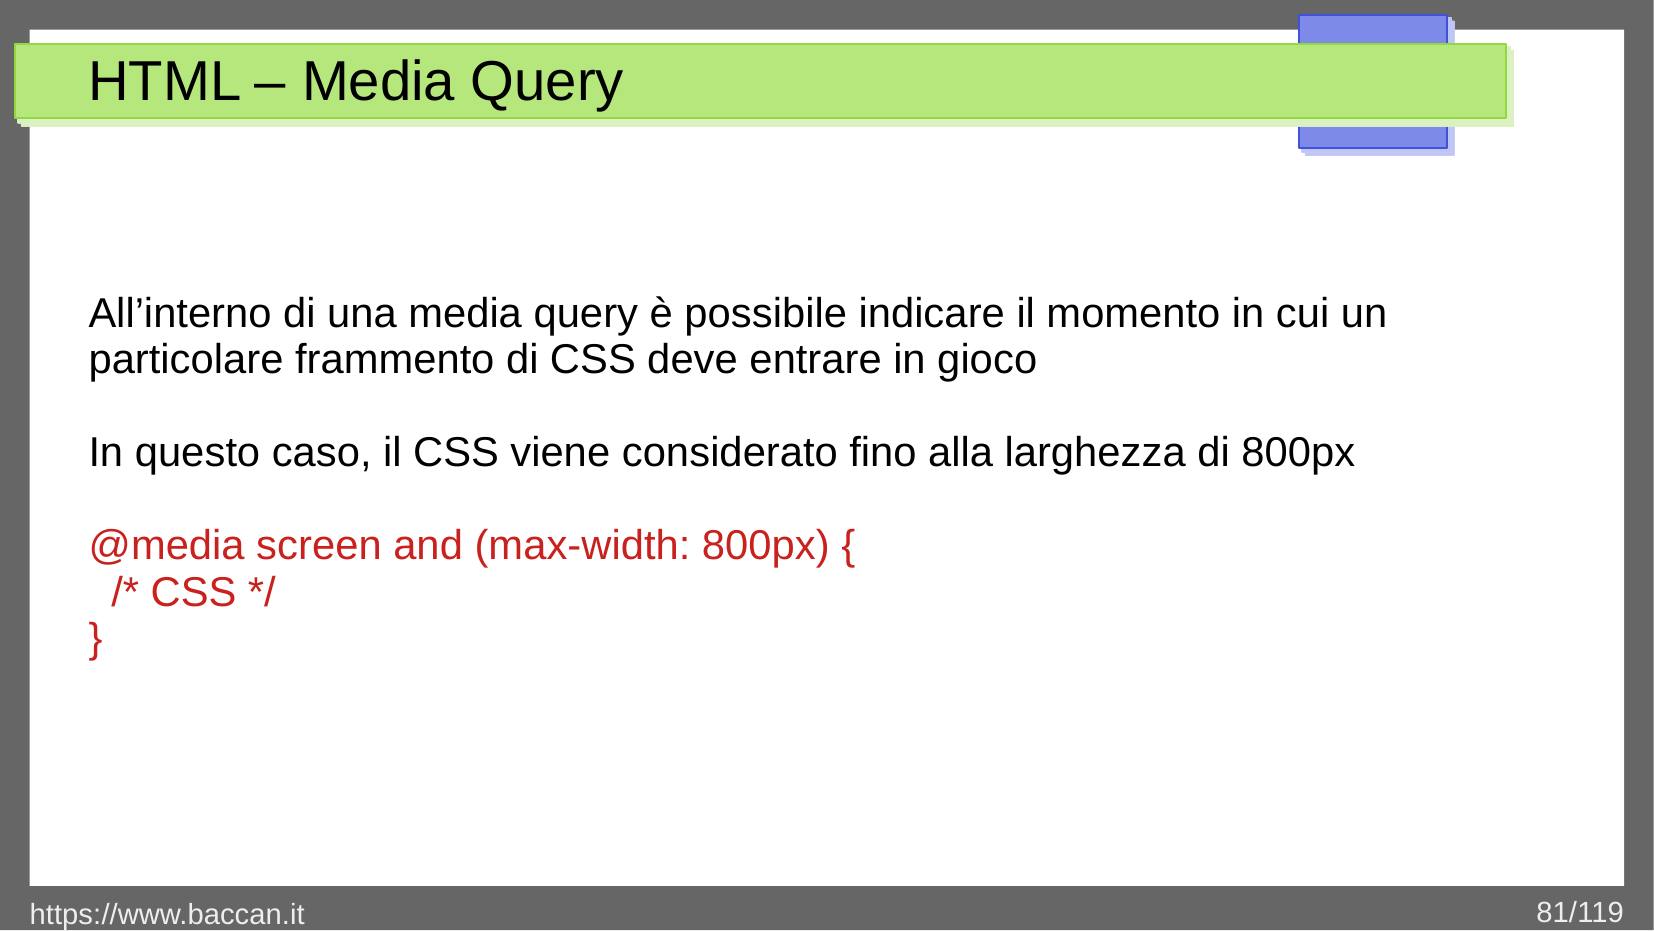

# HTML – Media Query
All’interno di una media query è possibile indicare il momento in cui un particolare frammento di CSS deve entrare in gioco
In questo caso, il CSS viene considerato fino alla larghezza di 800px
@media screen and (max-width: 800px) {
 /* CSS */
}
81
https://www.baccan.it